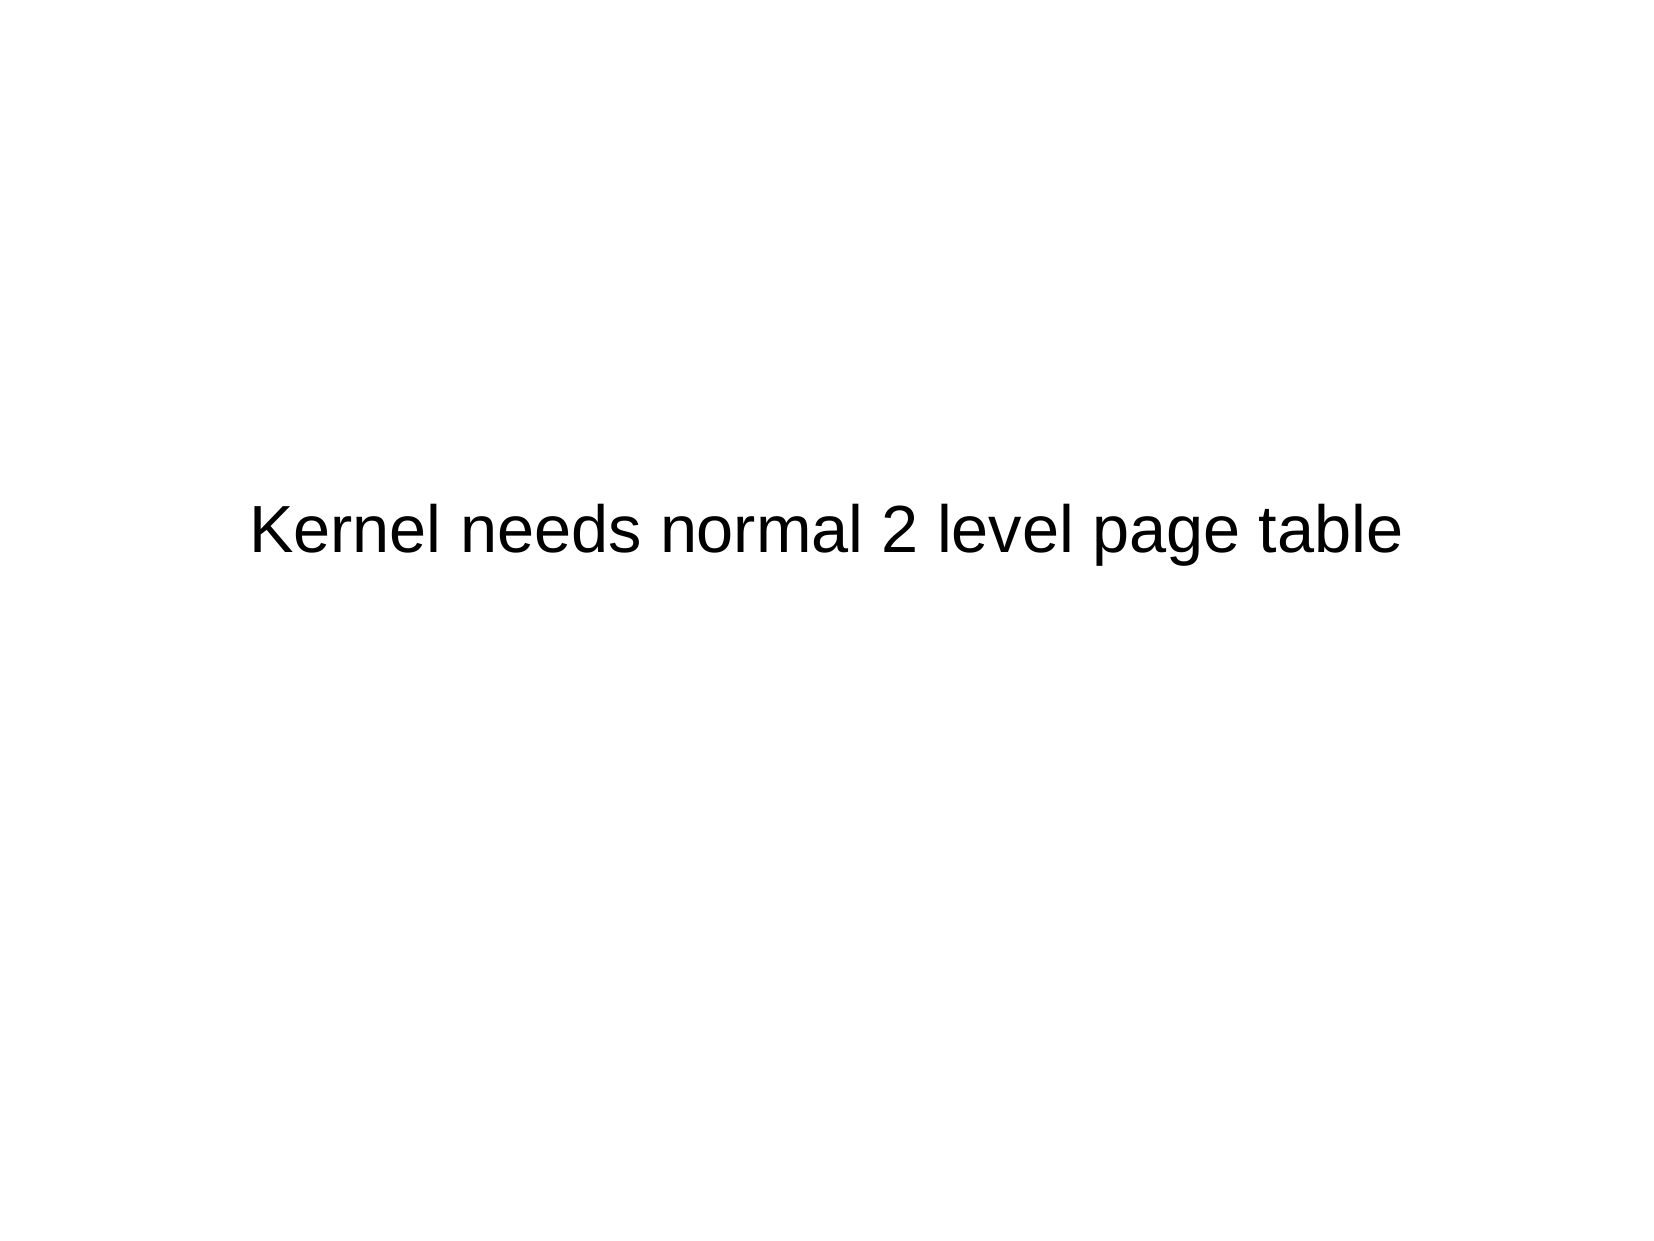

# Kernel needs normal 2 level page table